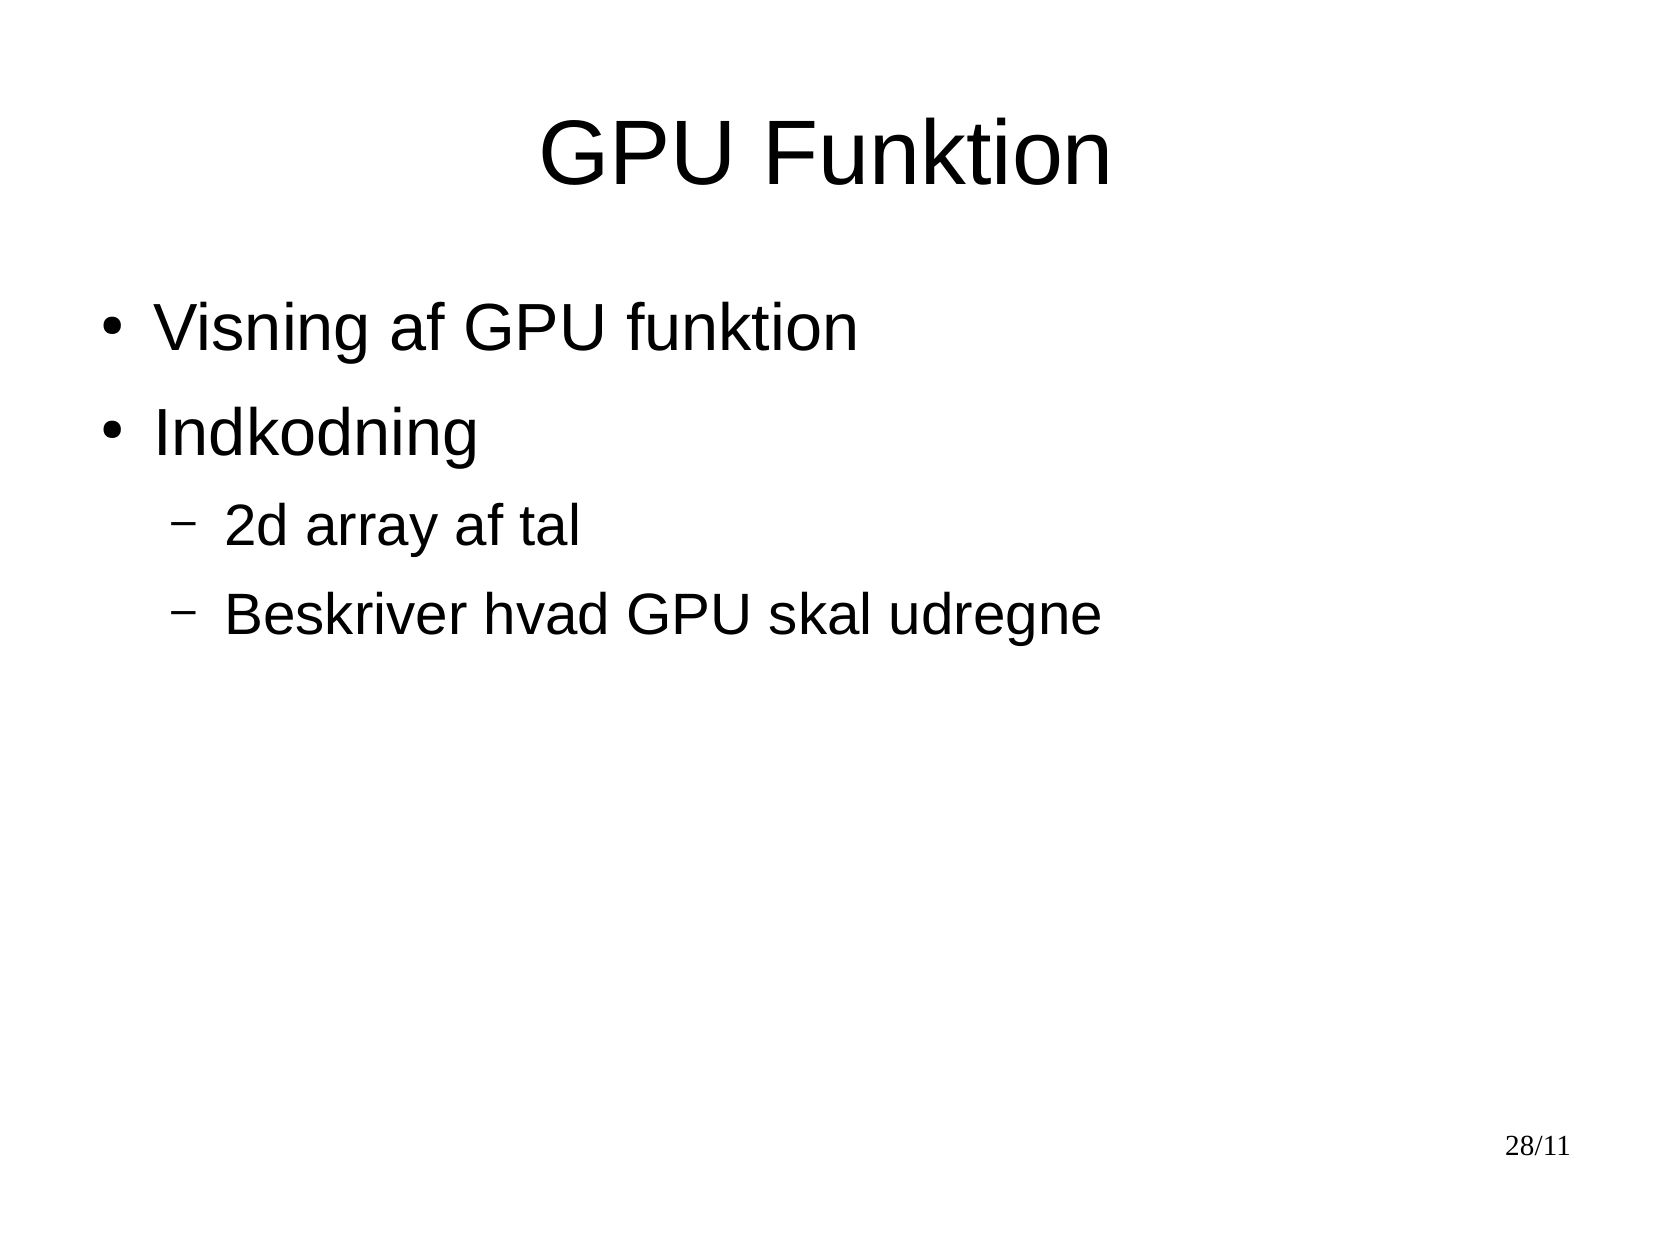

# GPU Funktion
Visning af GPU funktion
Indkodning
2d array af tal
Beskriver hvad GPU skal udregne
11